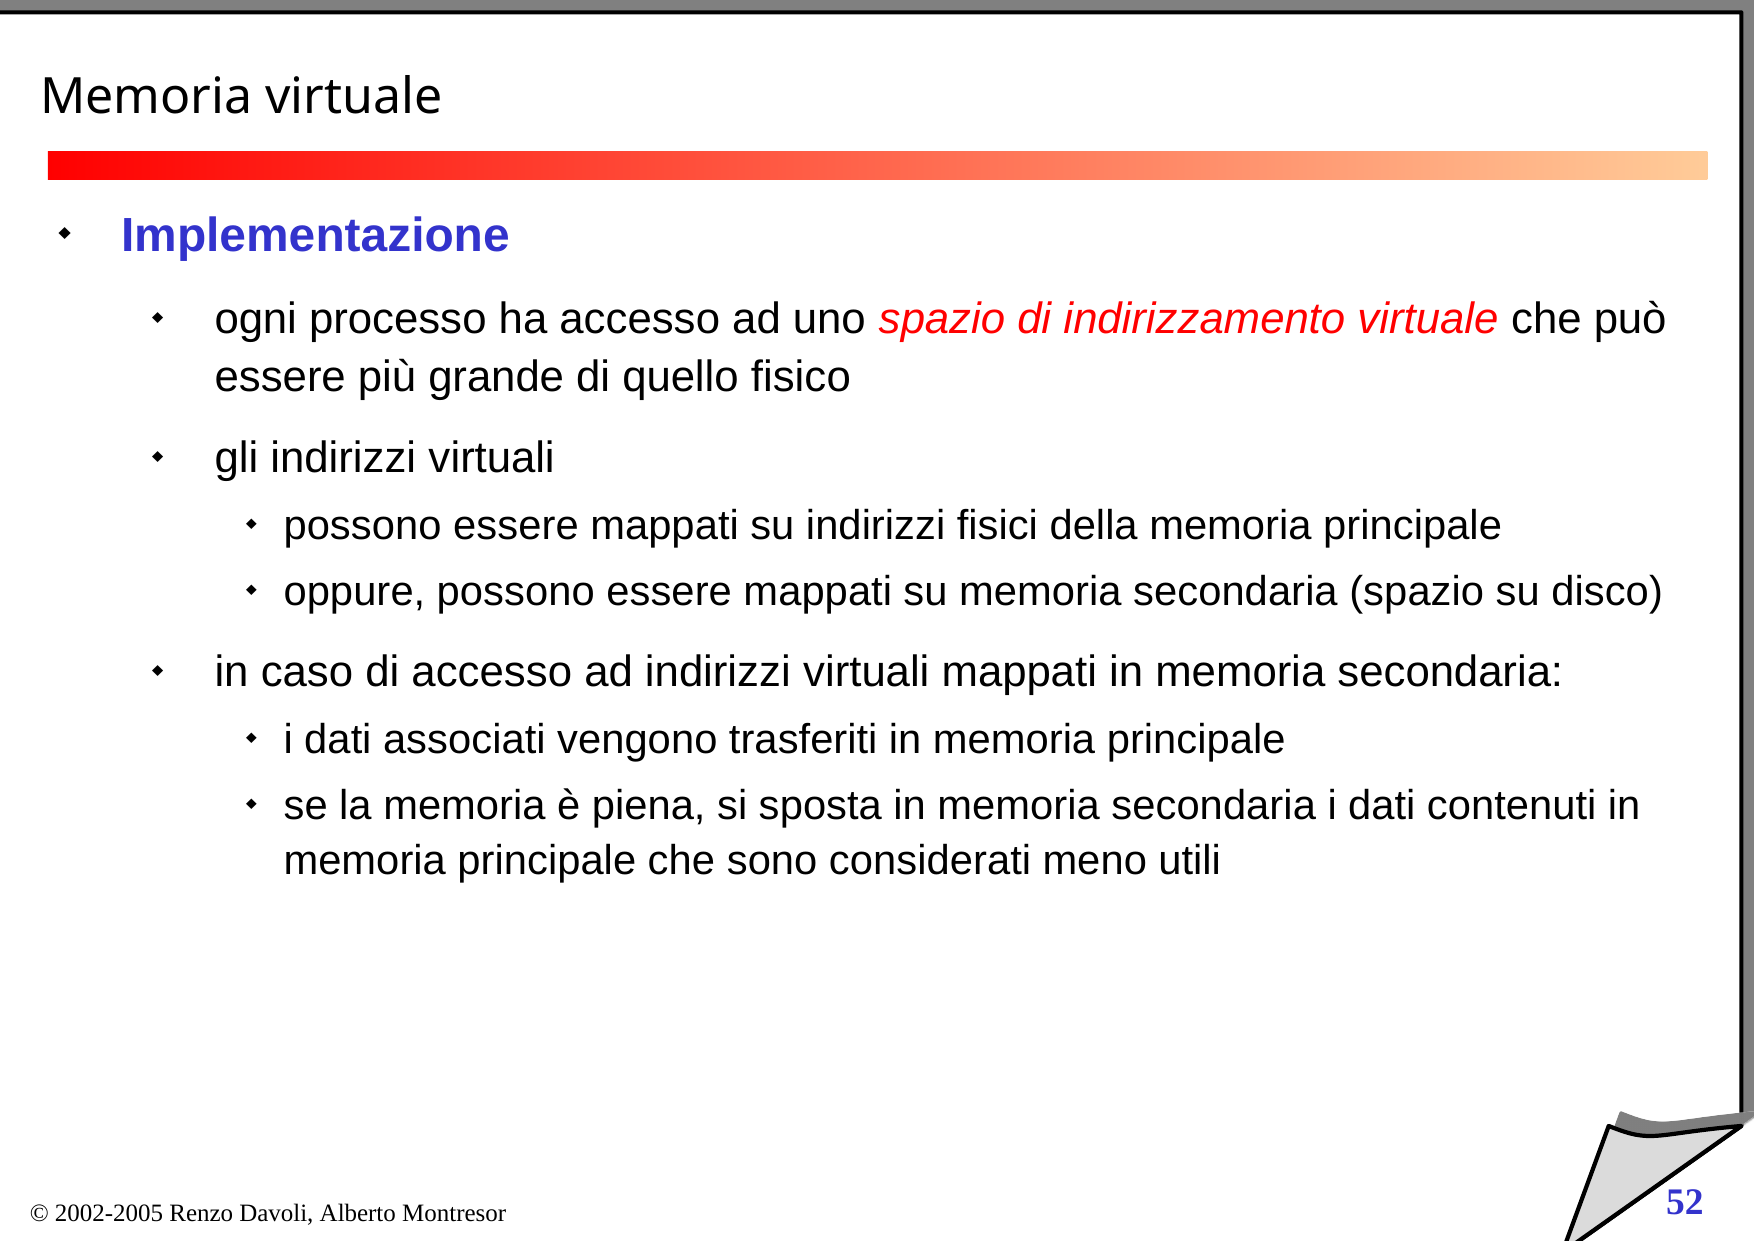

# Memoria virtuale
Implementazione
ogni processo ha accesso ad uno spazio di indirizzamento virtuale che può essere più grande di quello fisico
gli indirizzi virtuali
possono essere mappati su indirizzi fisici della memoria principale
oppure, possono essere mappati su memoria secondaria (spazio su disco)
in caso di accesso ad indirizzi virtuali mappati in memoria secondaria:
i dati associati vengono trasferiti in memoria principale
se la memoria è piena, si sposta in memoria secondaria i dati contenuti in memoria principale che sono considerati meno utili